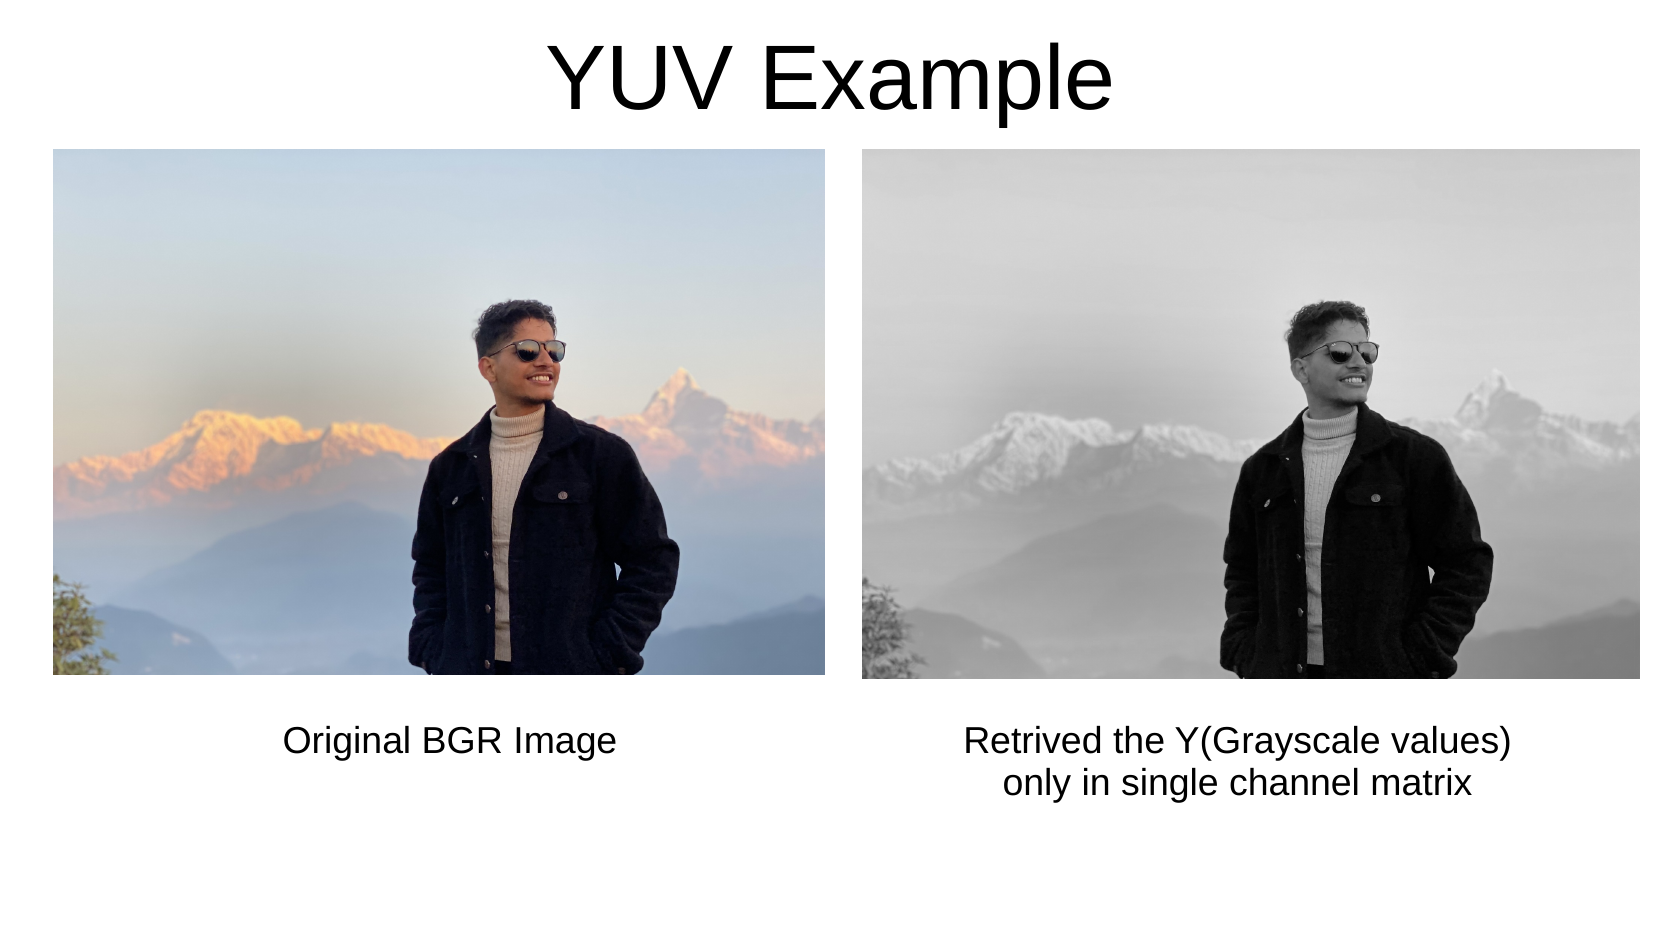

# YUV Example
Original BGR Image
Retrived the Y(Grayscale values) only in single channel matrix